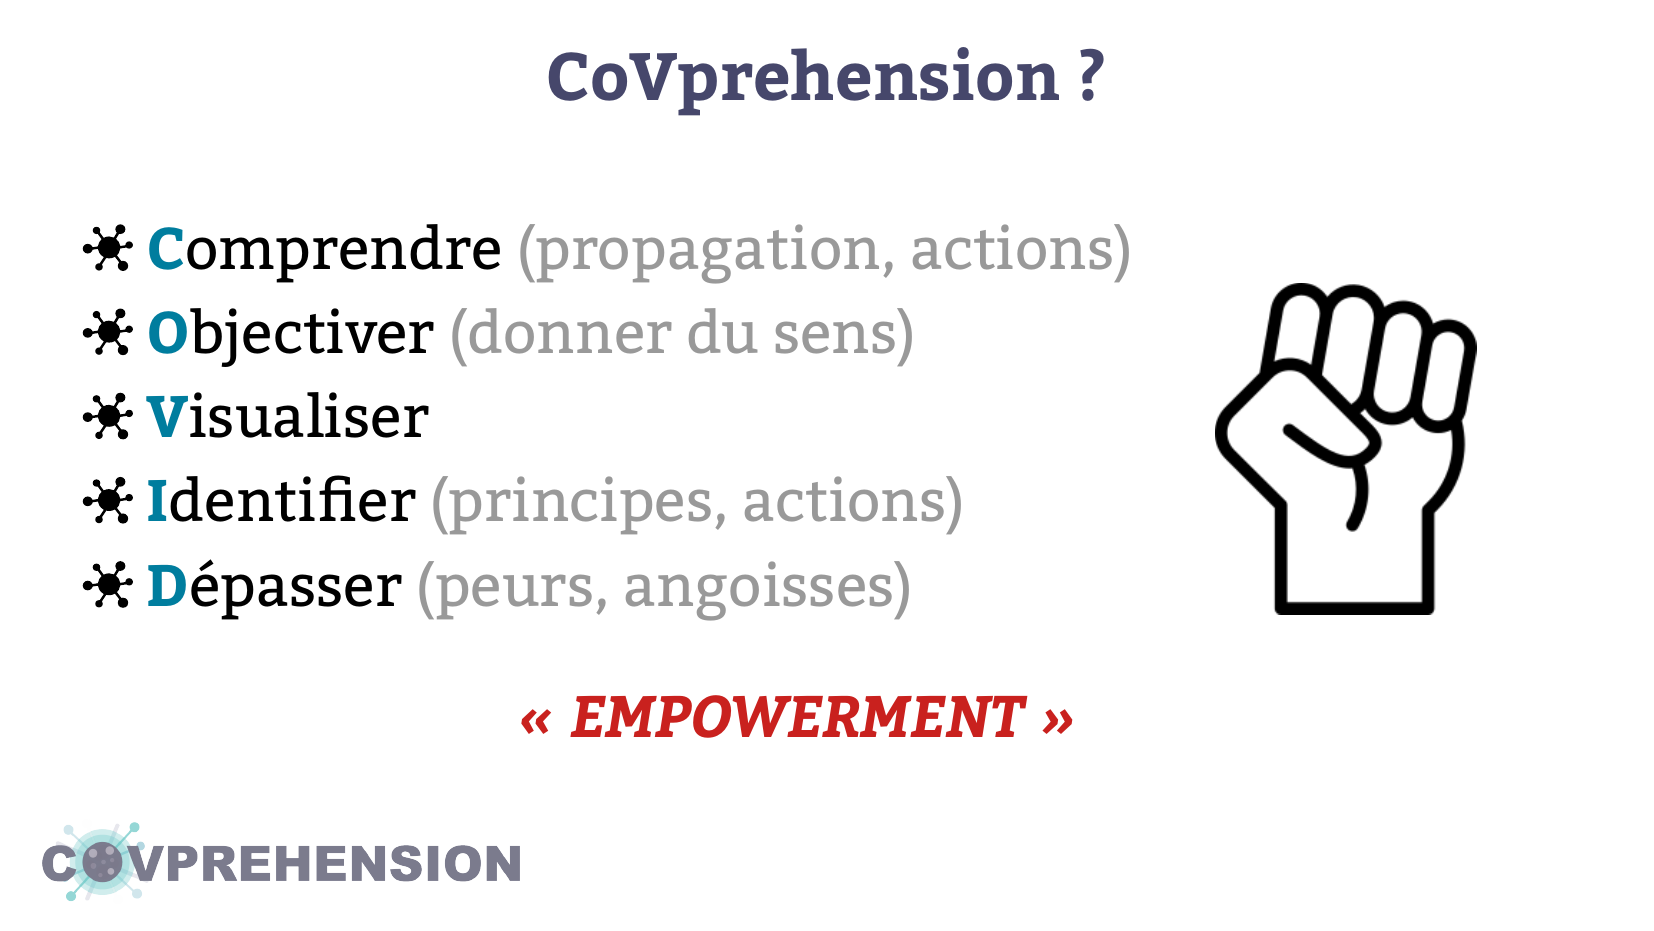

# CoVprehension ?
 Comprendre (propagation, actions)
 Objectiver (donner du sens)
 Visualiser
 Identifier (principes, actions)
 Dépasser (peurs, angoisses)
« EMPOWERMENT »